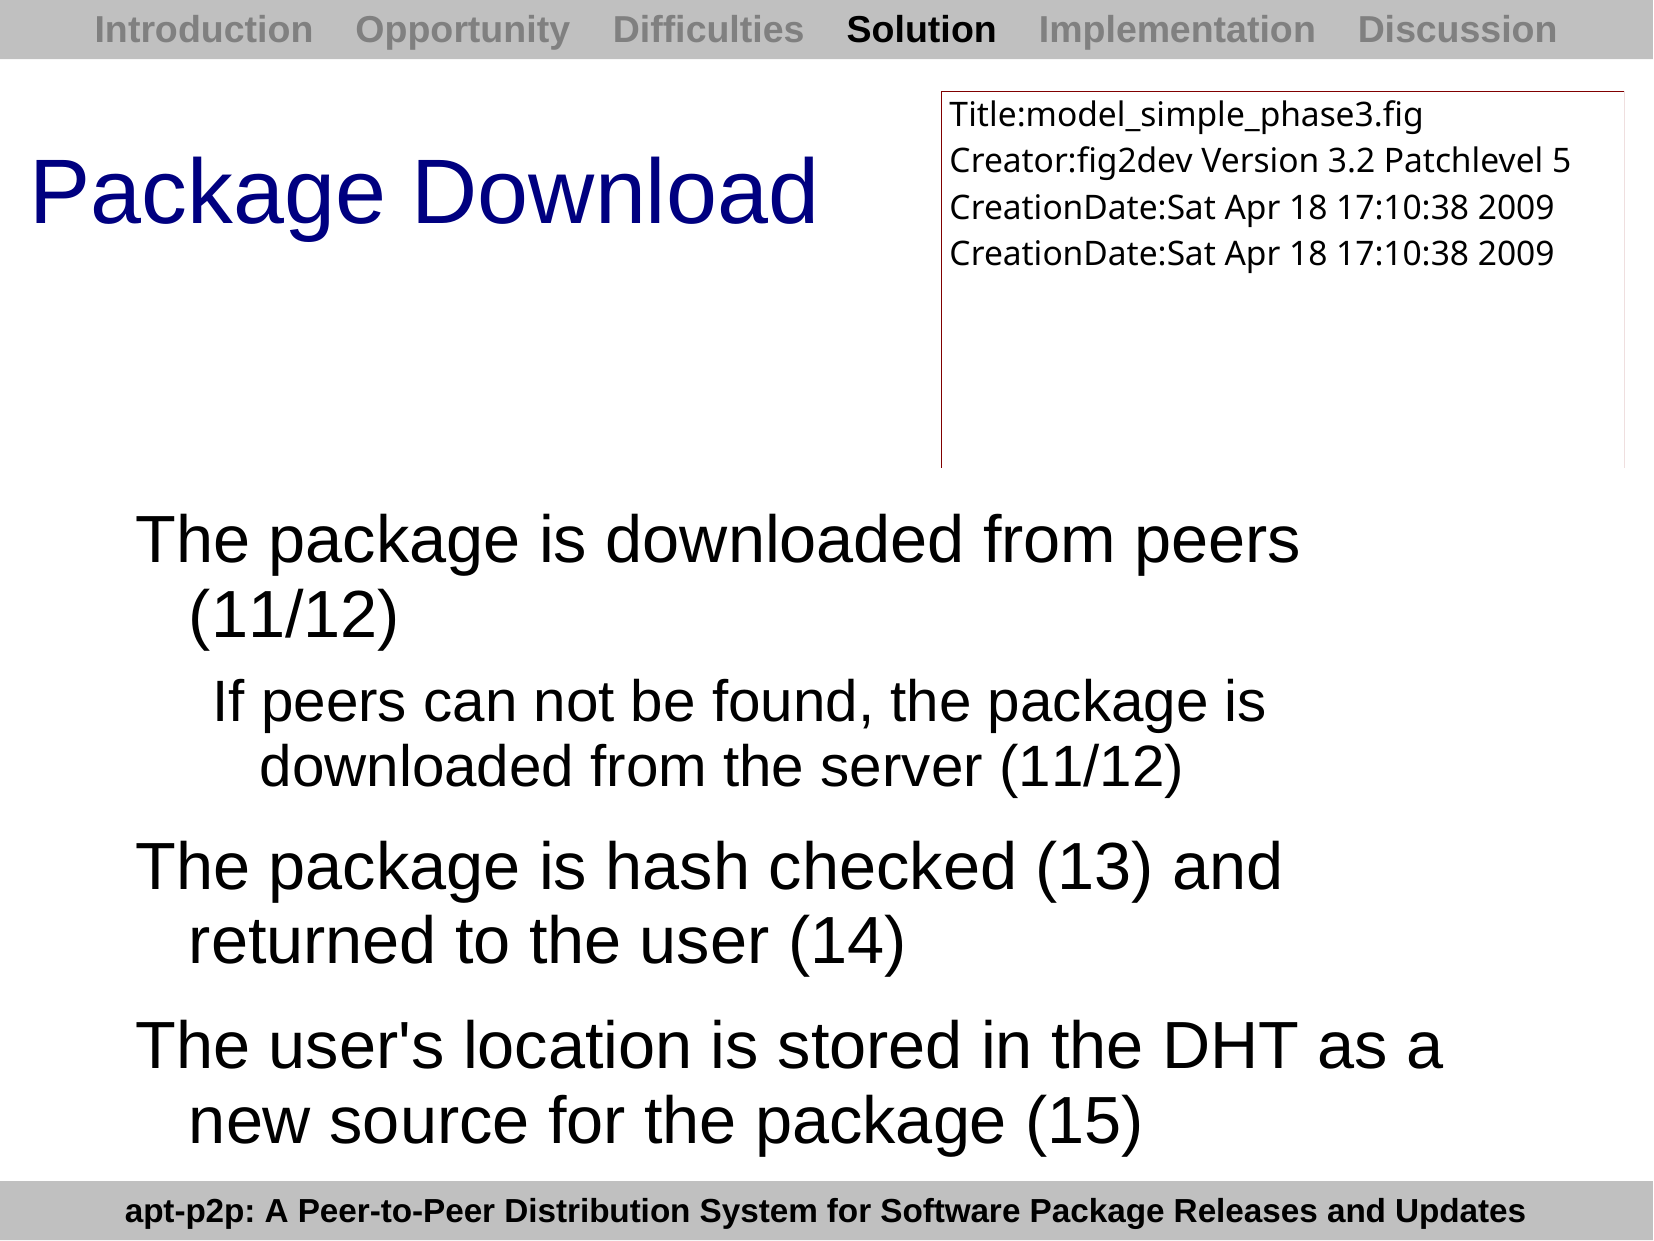

# Package Download
The package is downloaded from peers (11/12)
If peers can not be found, the package is downloaded from the server (11/12)
The package is hash checked (13) and returned to the user (14)
The user's location is stored in the DHT as a new source for the package (15)